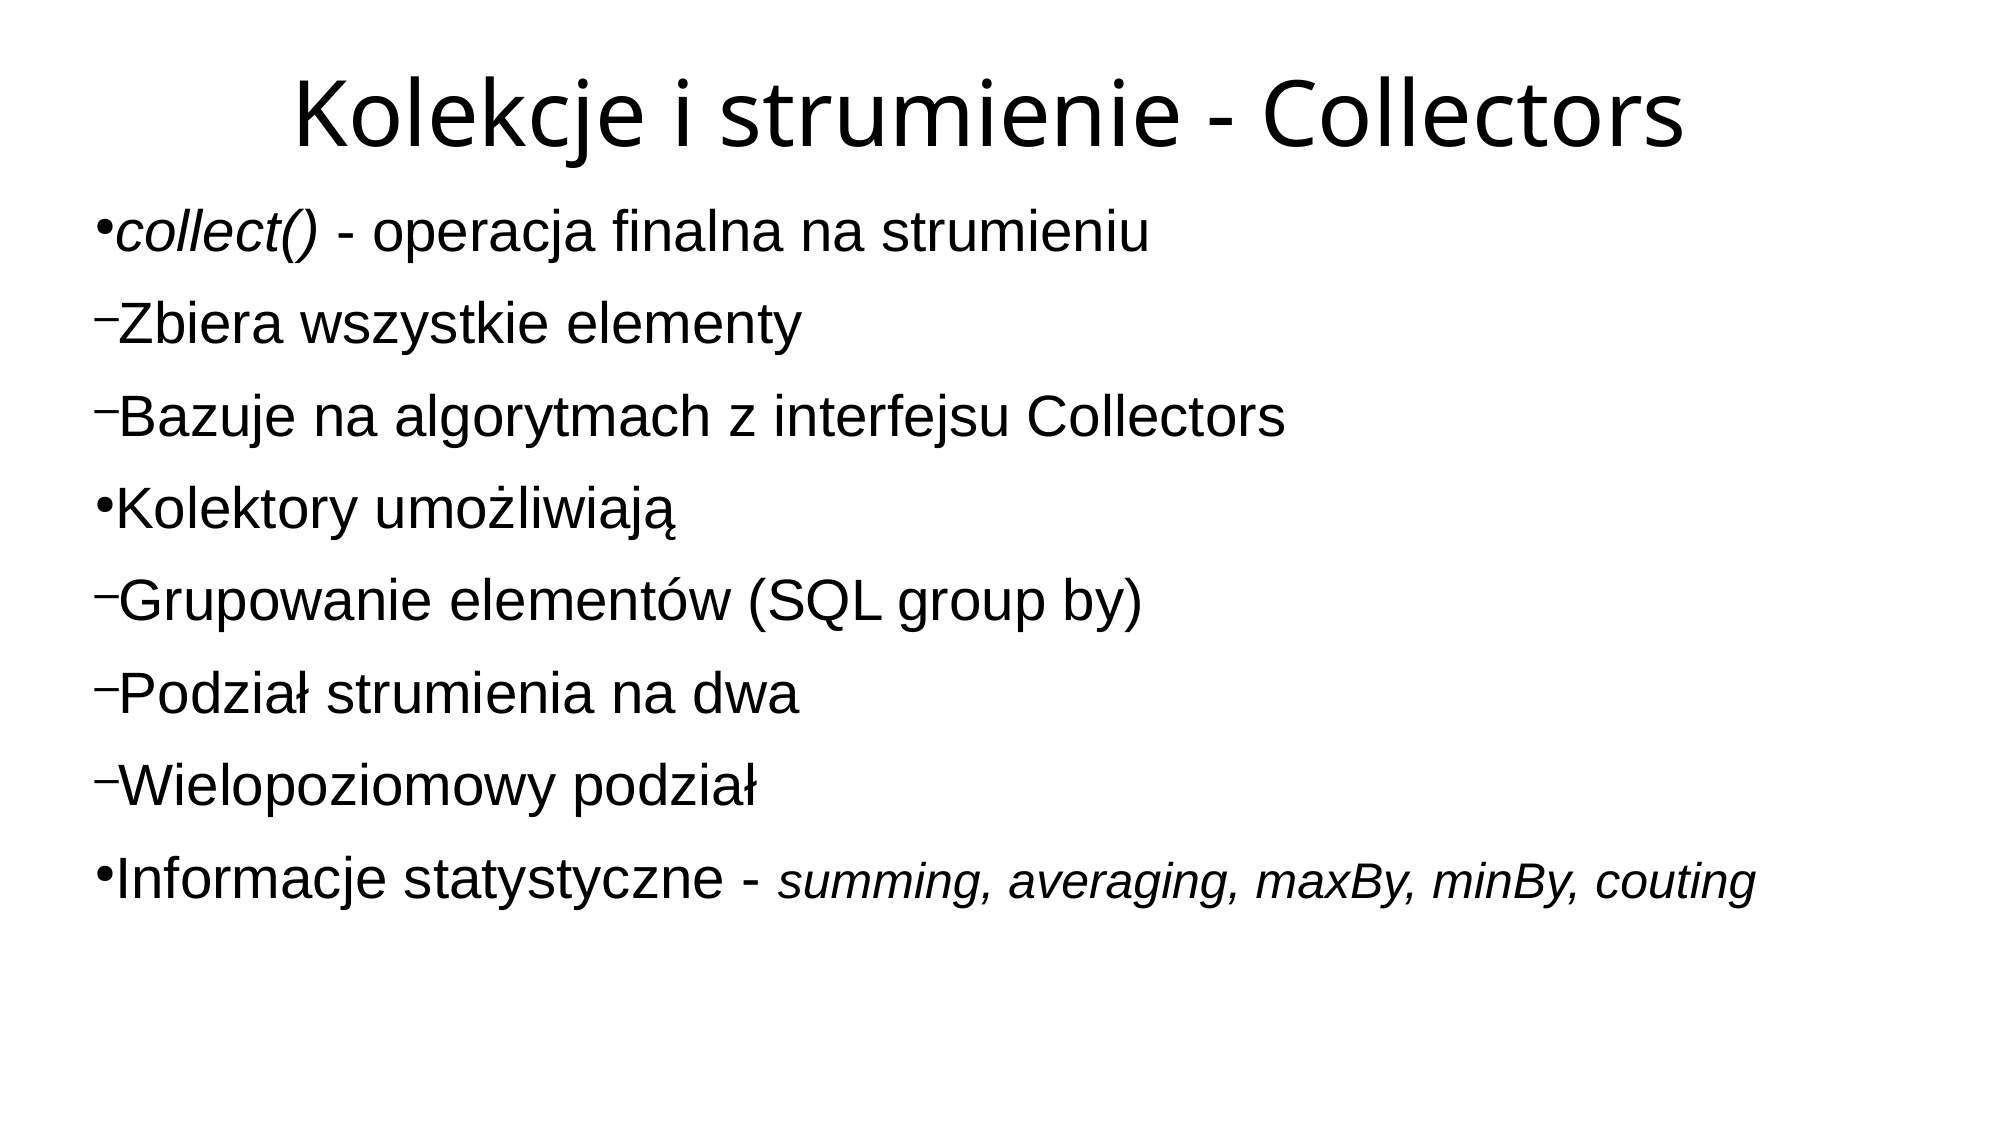

# Kolekcje i strumienie - Collectors
collect() - operacja finalna na strumieniu
Zbiera wszystkie elementy
Bazuje na algorytmach z interfejsu Collectors
Kolektory umożliwiają
Grupowanie elementów (SQL group by)
Podział strumienia na dwa
Wielopoziomowy podział
Informacje statystyczne - summing, averaging, maxBy, minBy, couting